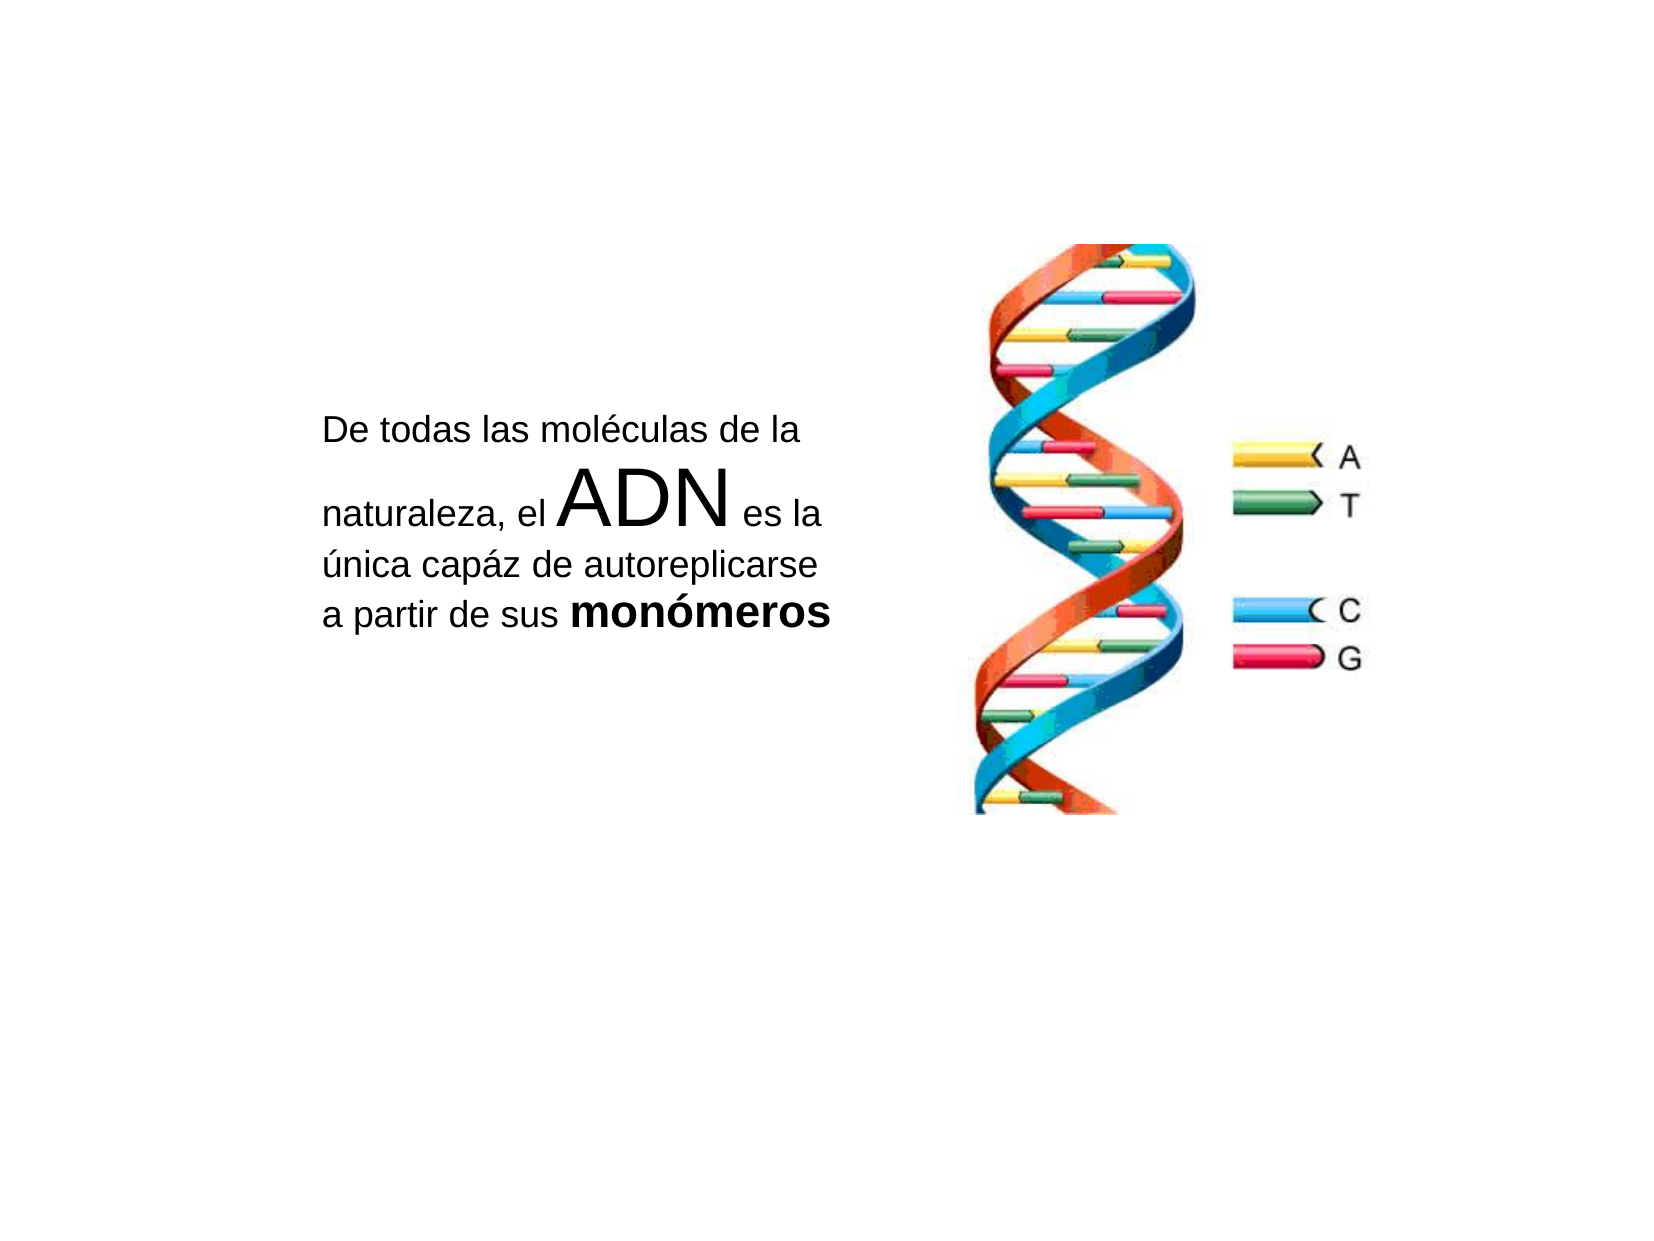

De todas las moléculas de la naturaleza, el ADN es la única capáz de autoreplicarse a partir de sus monómeros